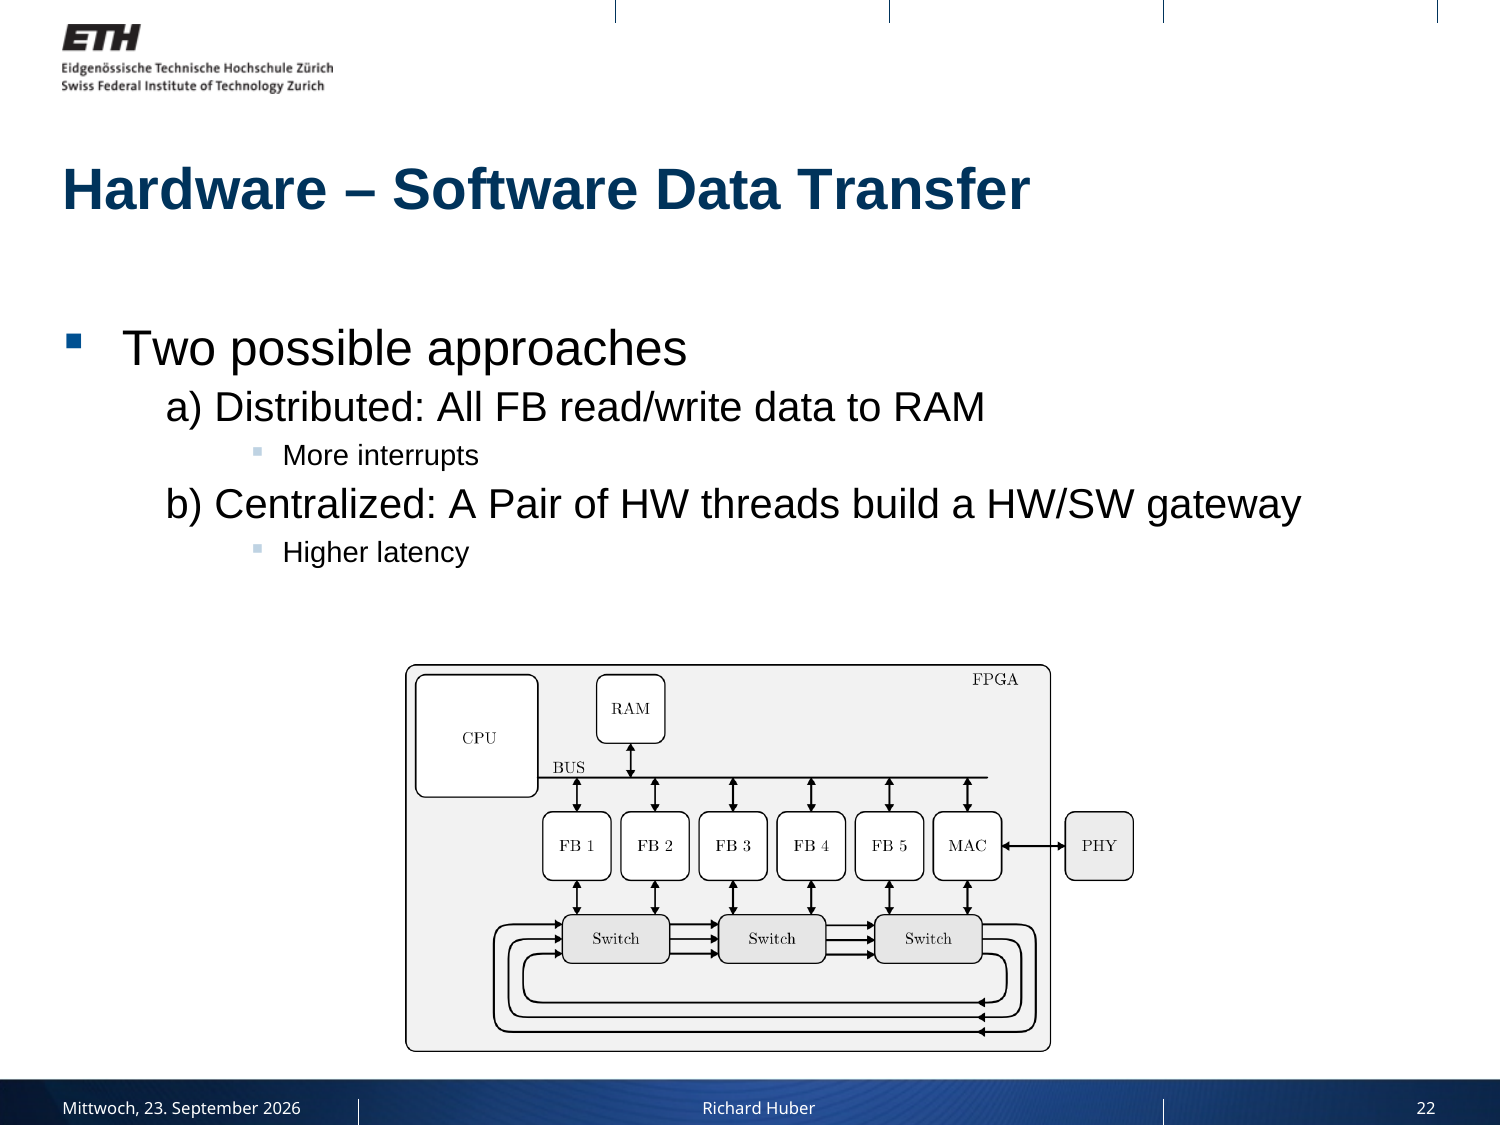

# Hardware – Software Data Transfer
Two possible approaches
a) Distributed: All FB read/write data to RAM
More interrupts
b) Centralized: A Pair of HW threads build a HW/SW gateway
Higher latency
22